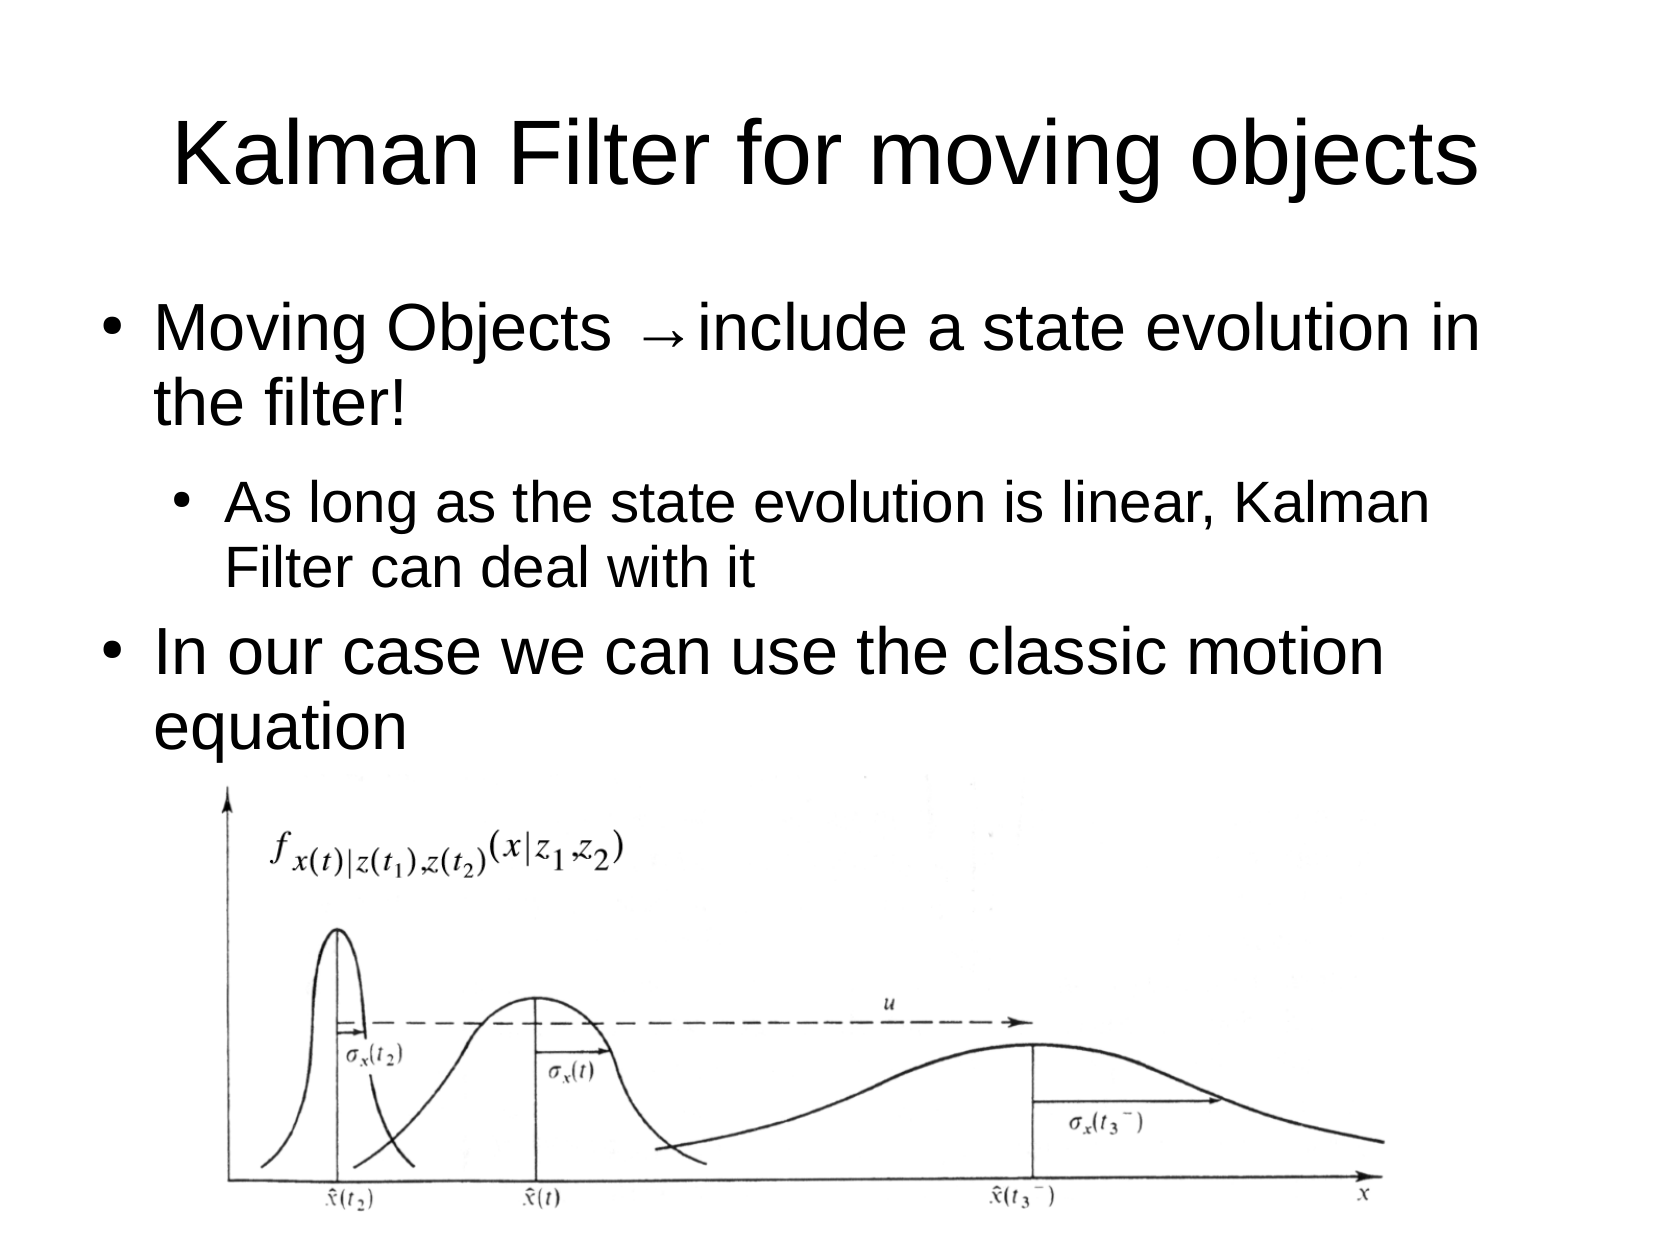

# Kalman Filter for moving objects
Moving Objects →include a state evolution in the filter!
As long as the state evolution is linear, Kalman Filter can deal with it
In our case we can use the classic motion equation